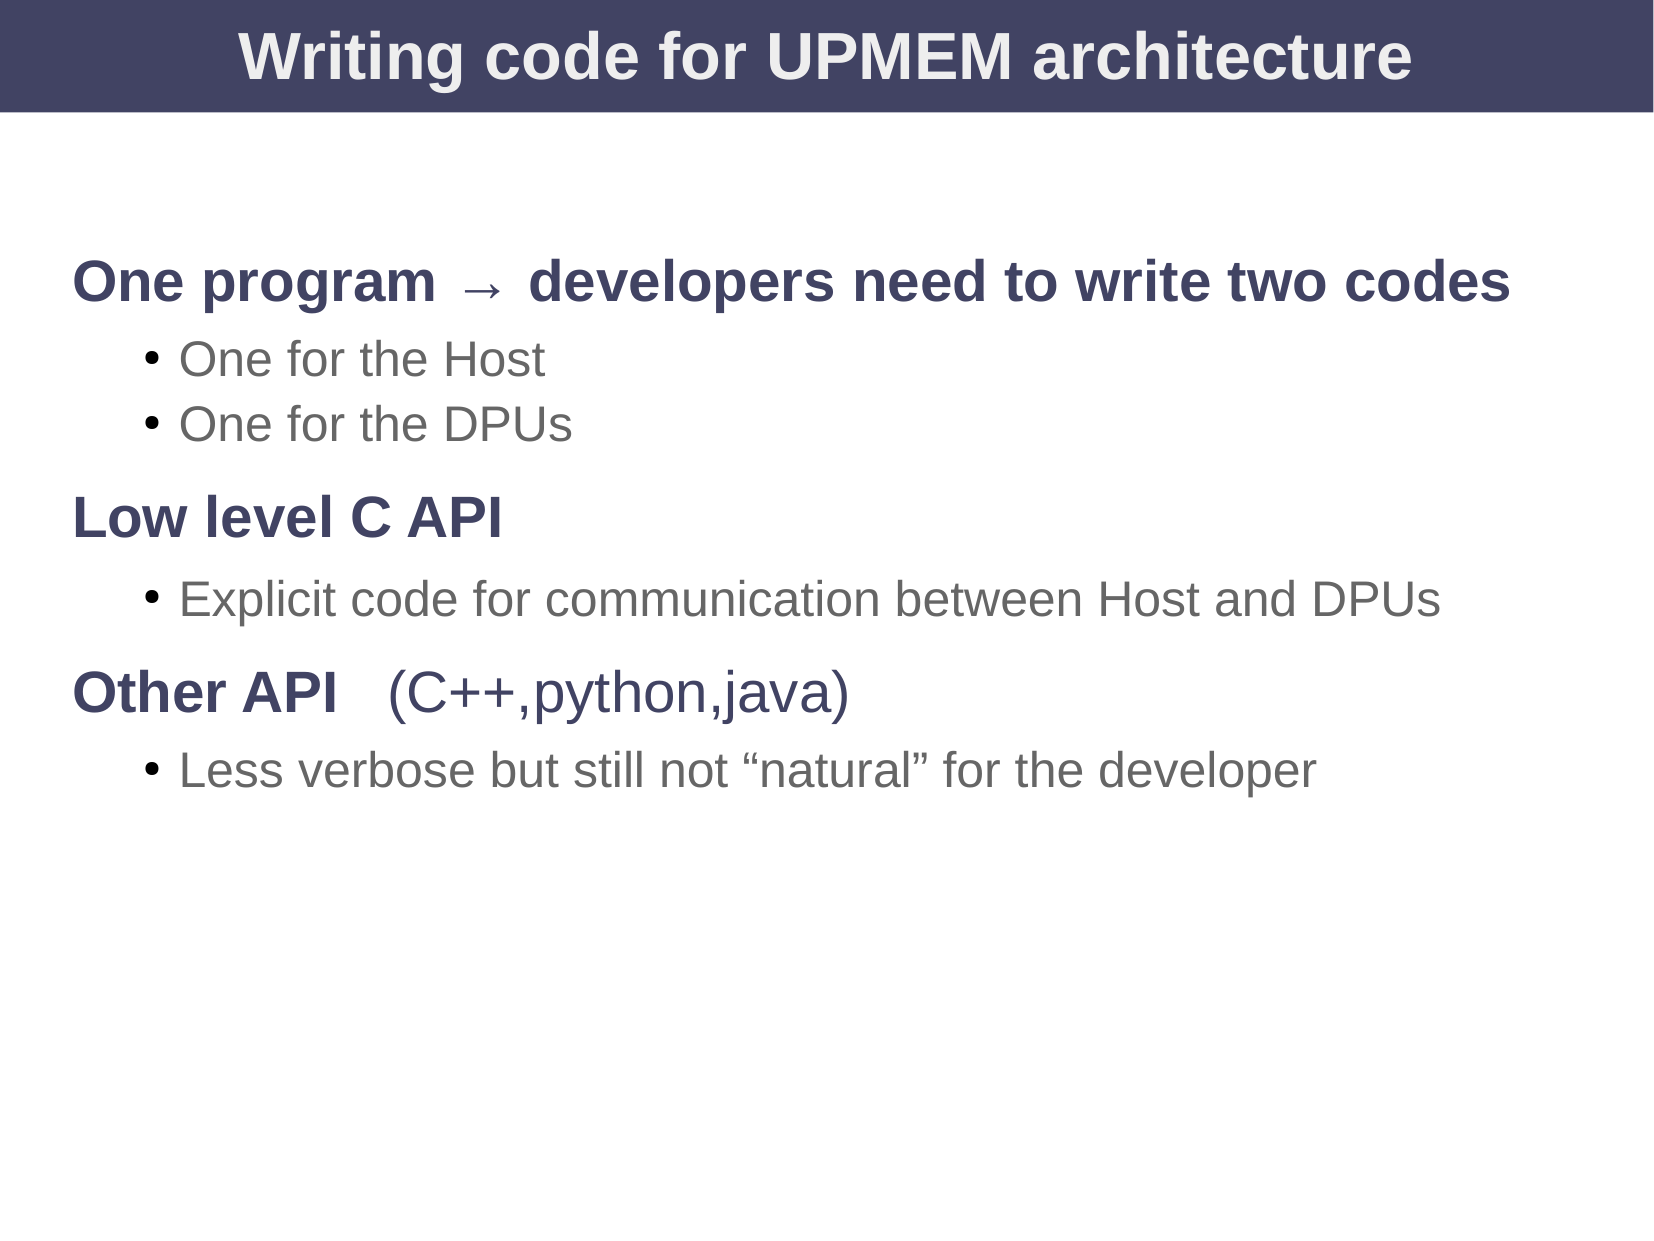

Writing code for UPMEM architecture
One program → developers need to write two codes
One for the Host
One for the DPUs
Low level C API
Explicit code for communication between Host and DPUs
Other API (C++,python,java)
Less verbose but still not “natural” for the developer